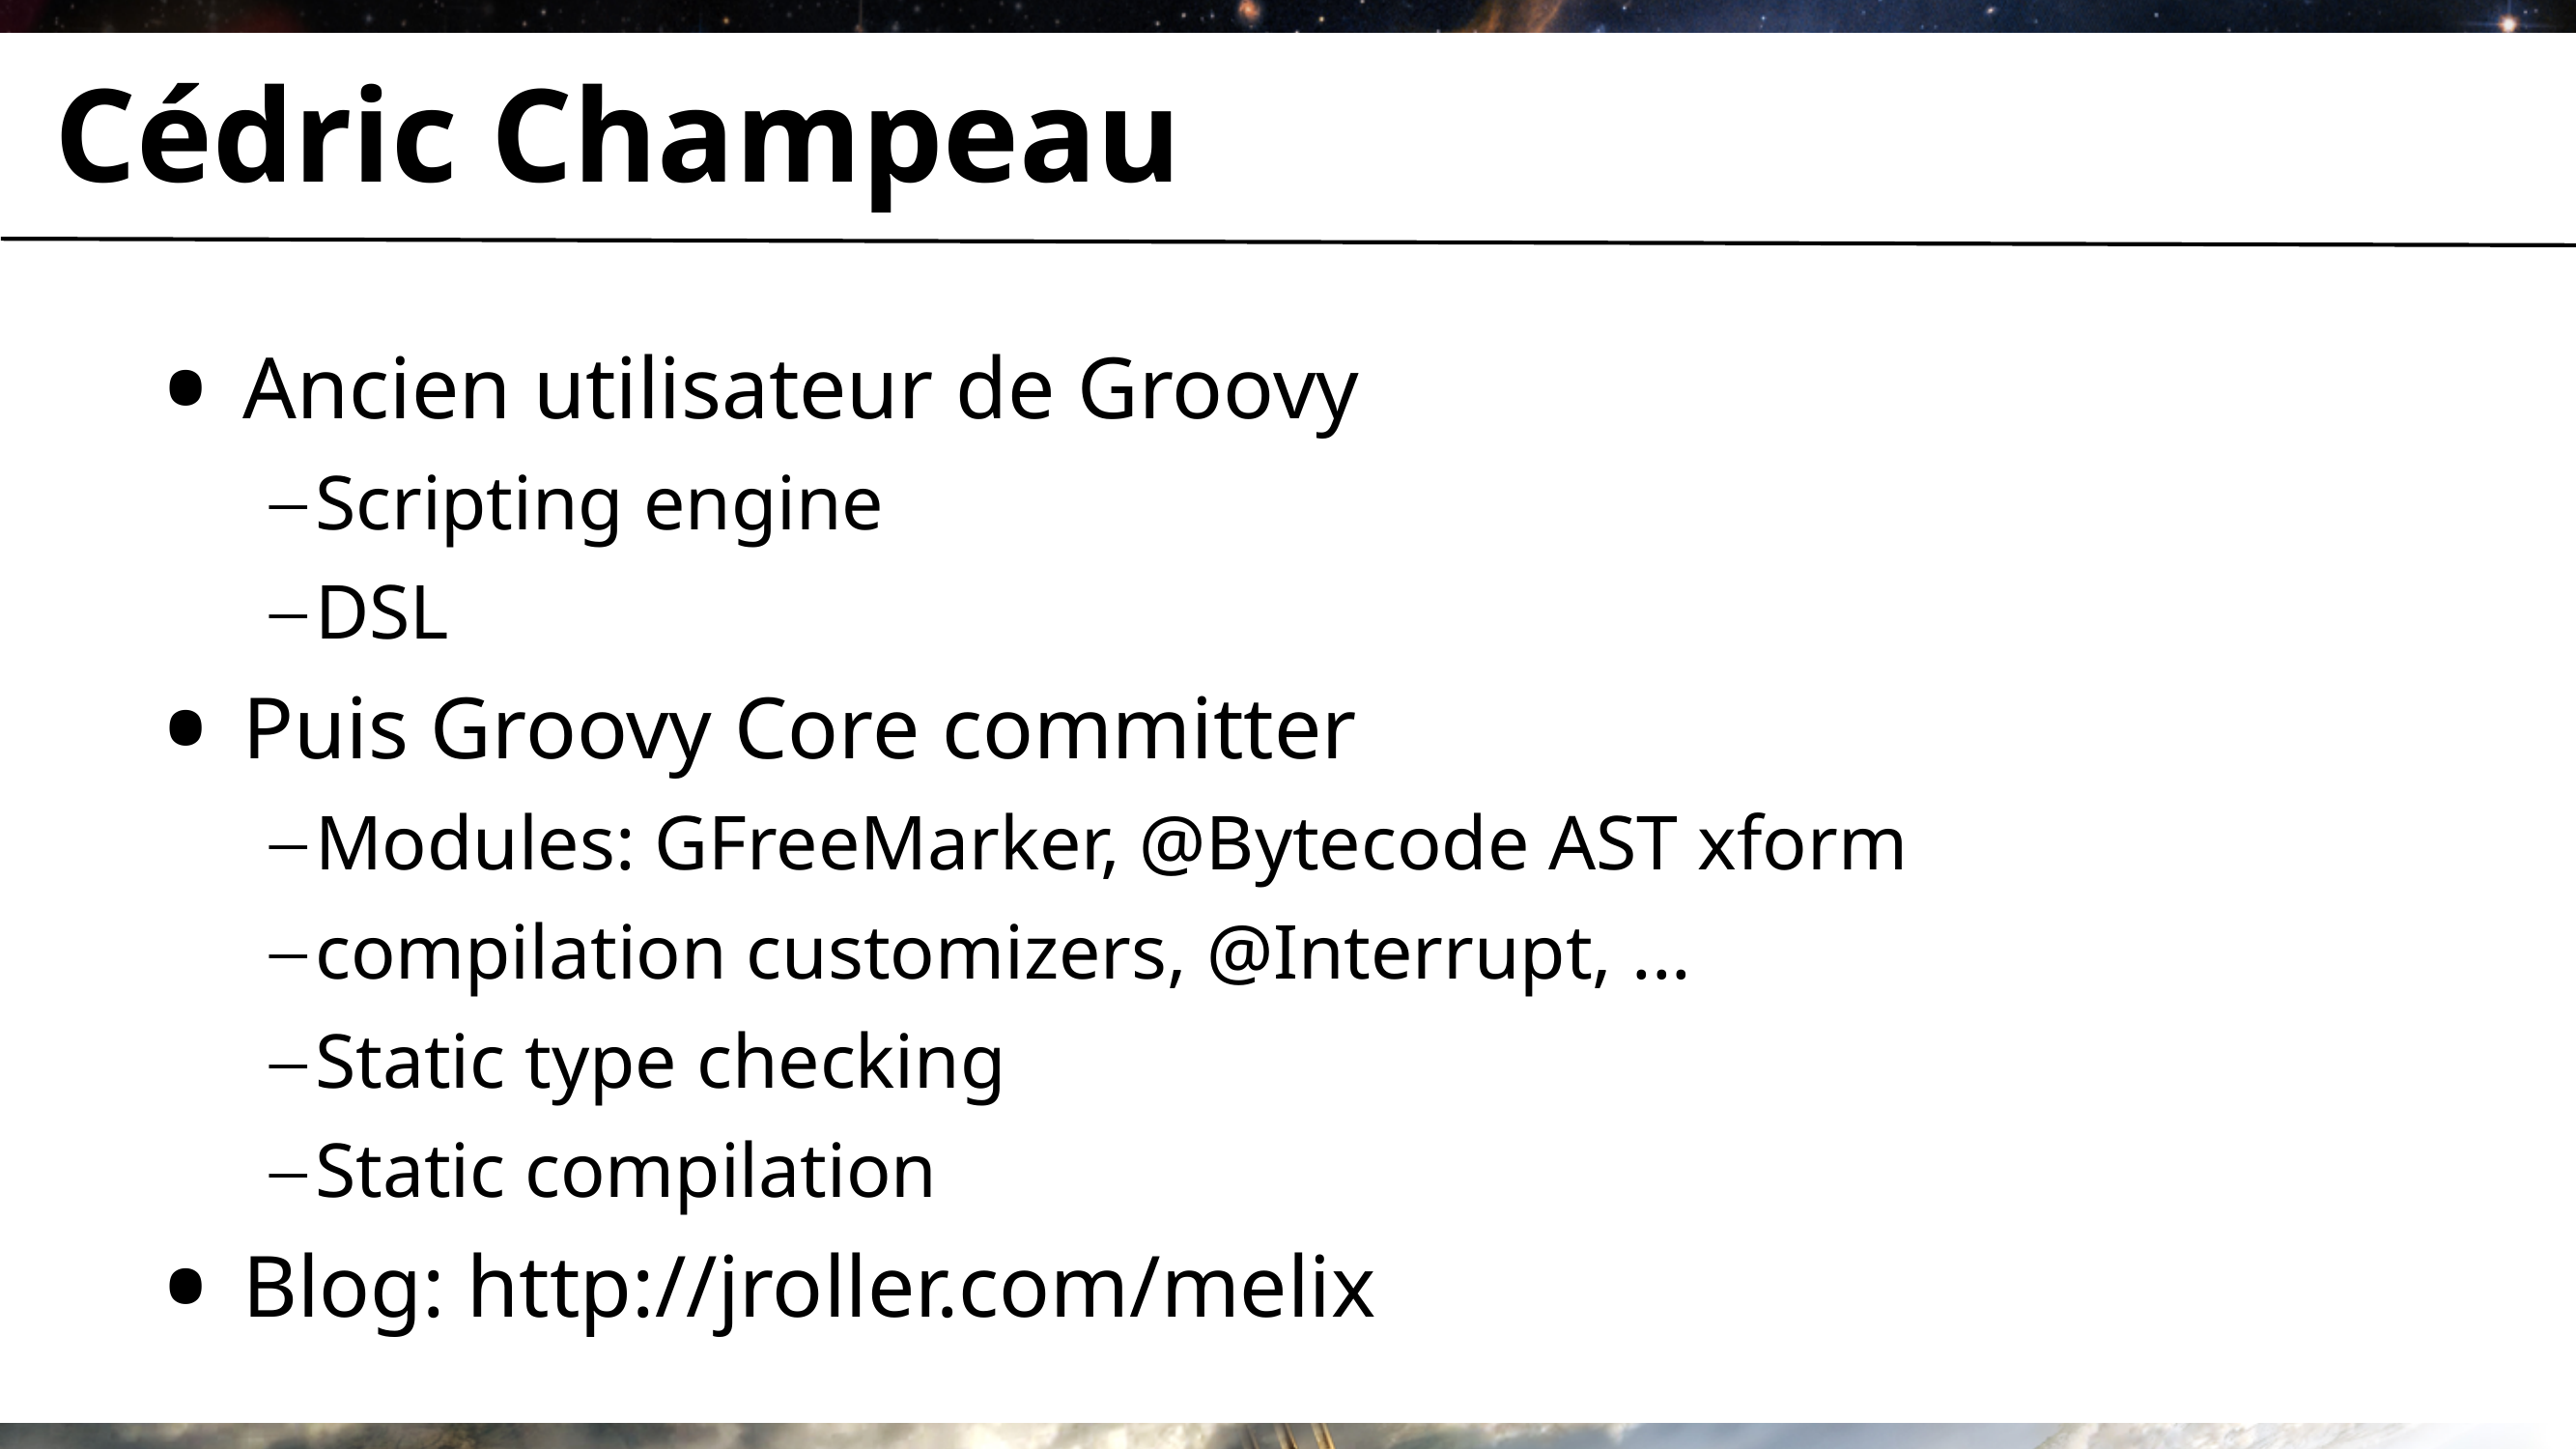

# Cédric Champeau
Ancien utilisateur de Groovy
Scripting engine
DSL
Puis Groovy Core committer
Modules: GFreeMarker, @Bytecode AST xform
compilation customizers, @Interrupt, ...
Static type checking
Static compilation
Blog: http://jroller.com/melix